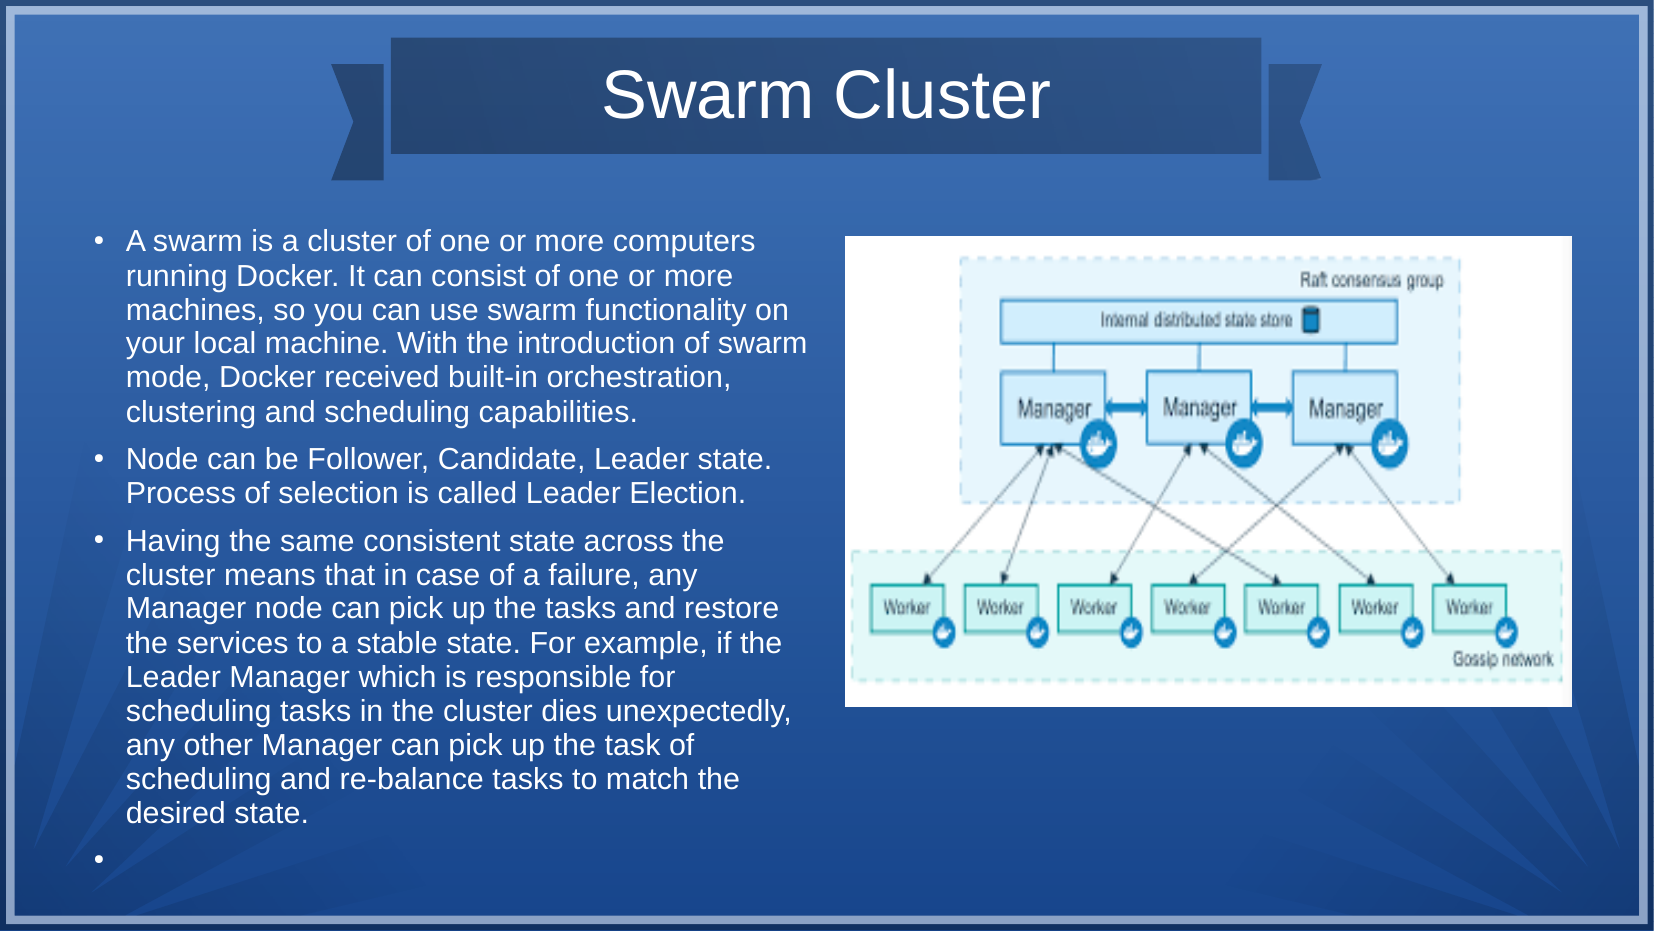

# Swarm Cluster
A swarm is a cluster of one or more computers running Docker. It can consist of one or more machines, so you can use swarm functionality on your local machine. With the introduction of swarm mode, Docker received built-in orchestration, clustering and scheduling capabilities.
Node can be Follower, Candidate, Leader state. Process of selection is called Leader Election.
Having the same consistent state across the cluster means that in case of a failure, any Manager node can pick up the tasks and restore the services to a stable state. For example, if the Leader Manager which is responsible for scheduling tasks in the cluster dies unexpectedly, any other Manager can pick up the task of scheduling and re-balance tasks to match the desired state.